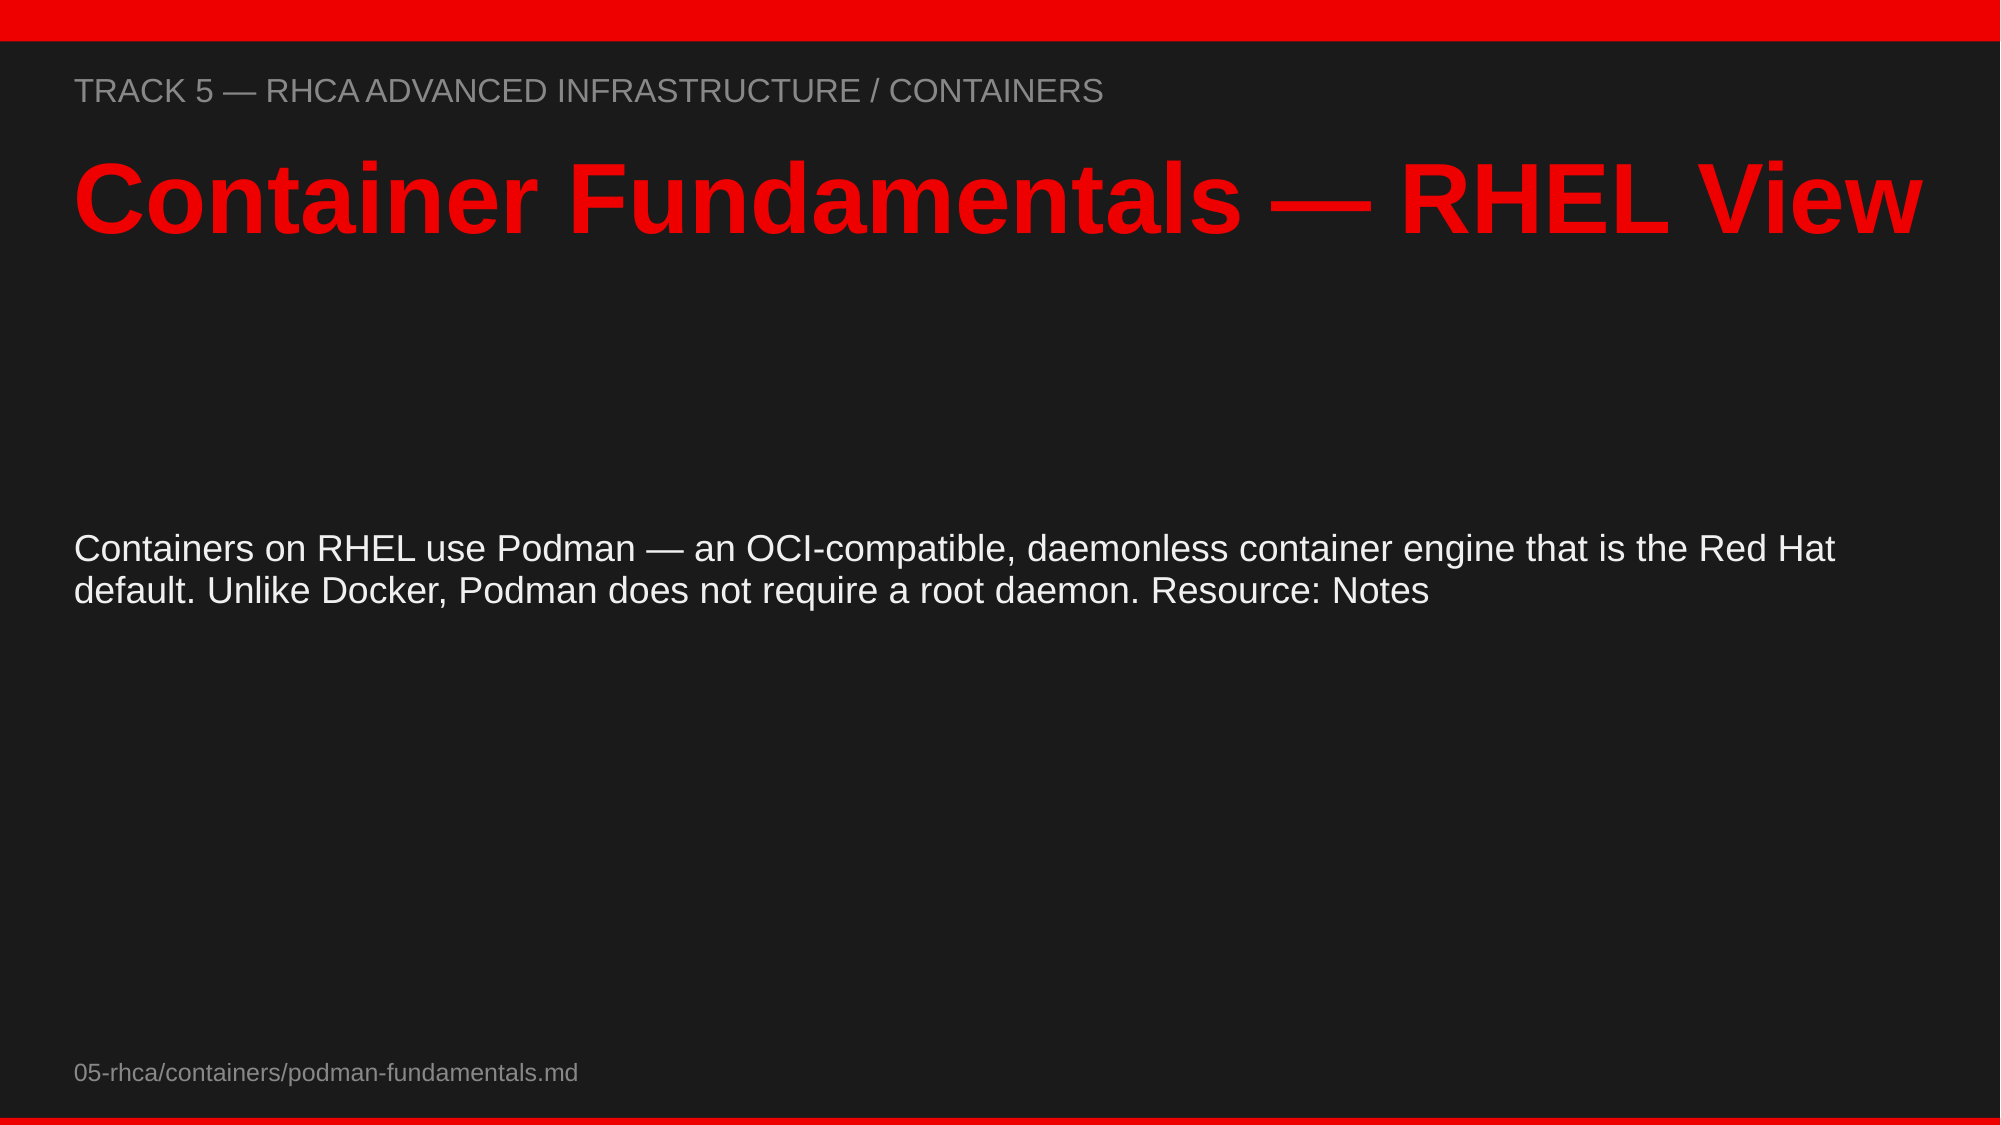

TRACK 5 — RHCA ADVANCED INFRASTRUCTURE / CONTAINERS
Container Fundamentals — RHEL View
Containers on RHEL use Podman — an OCI-compatible, daemonless container engine that is the Red Hat default. Unlike Docker, Podman does not require a root daemon. Resource: Notes
05-rhca/containers/podman-fundamentals.md